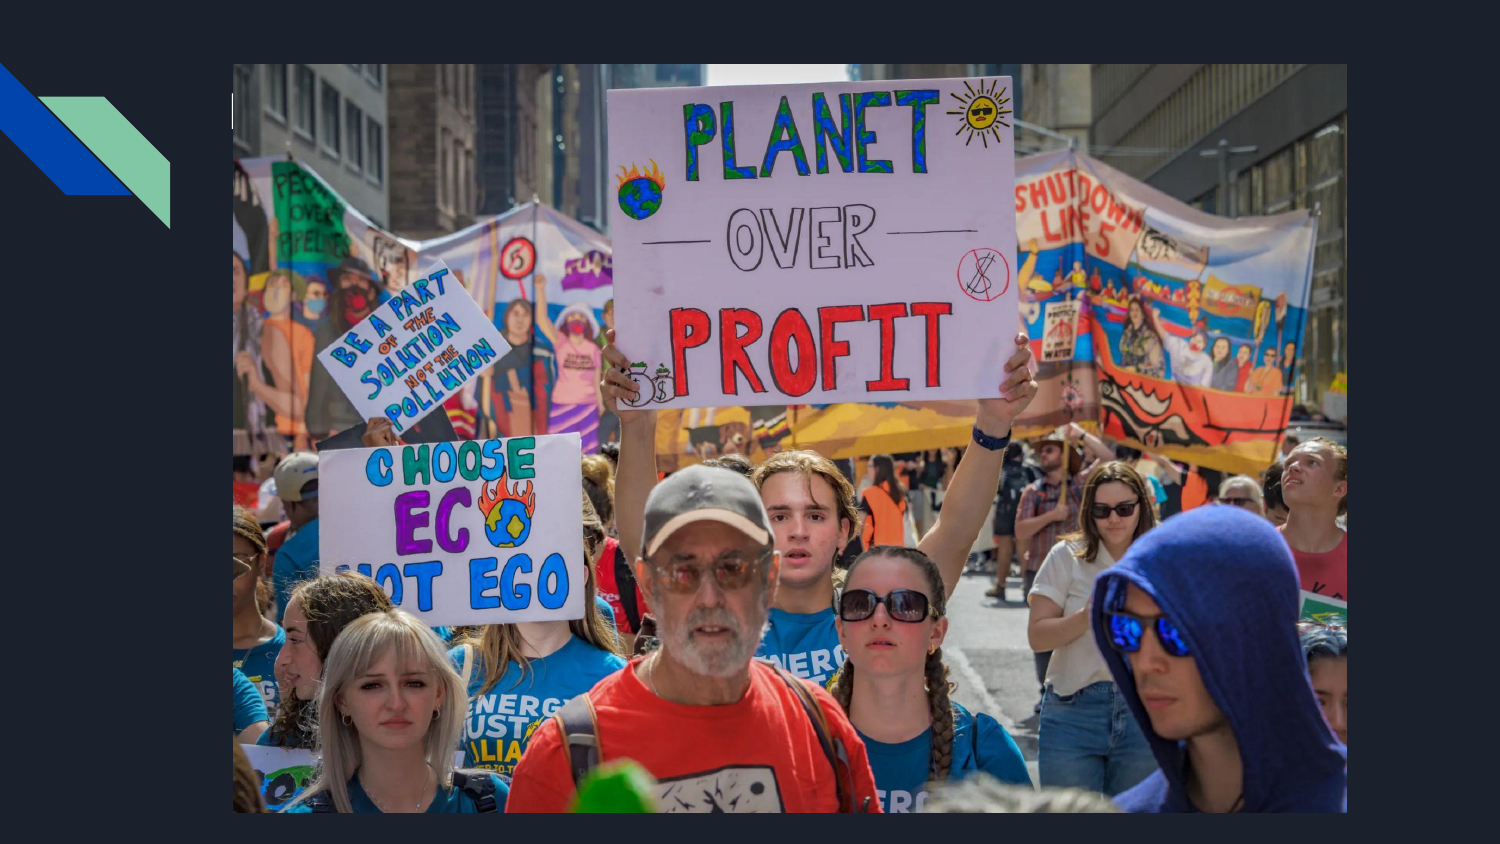

# Discussion
Pros:
The article is well structured, arguments are clear and convincing
The coding style is great
The adapter module is relatively easy to understand and quite intuitive
This could be useful for gigantic LLMs
Cons: